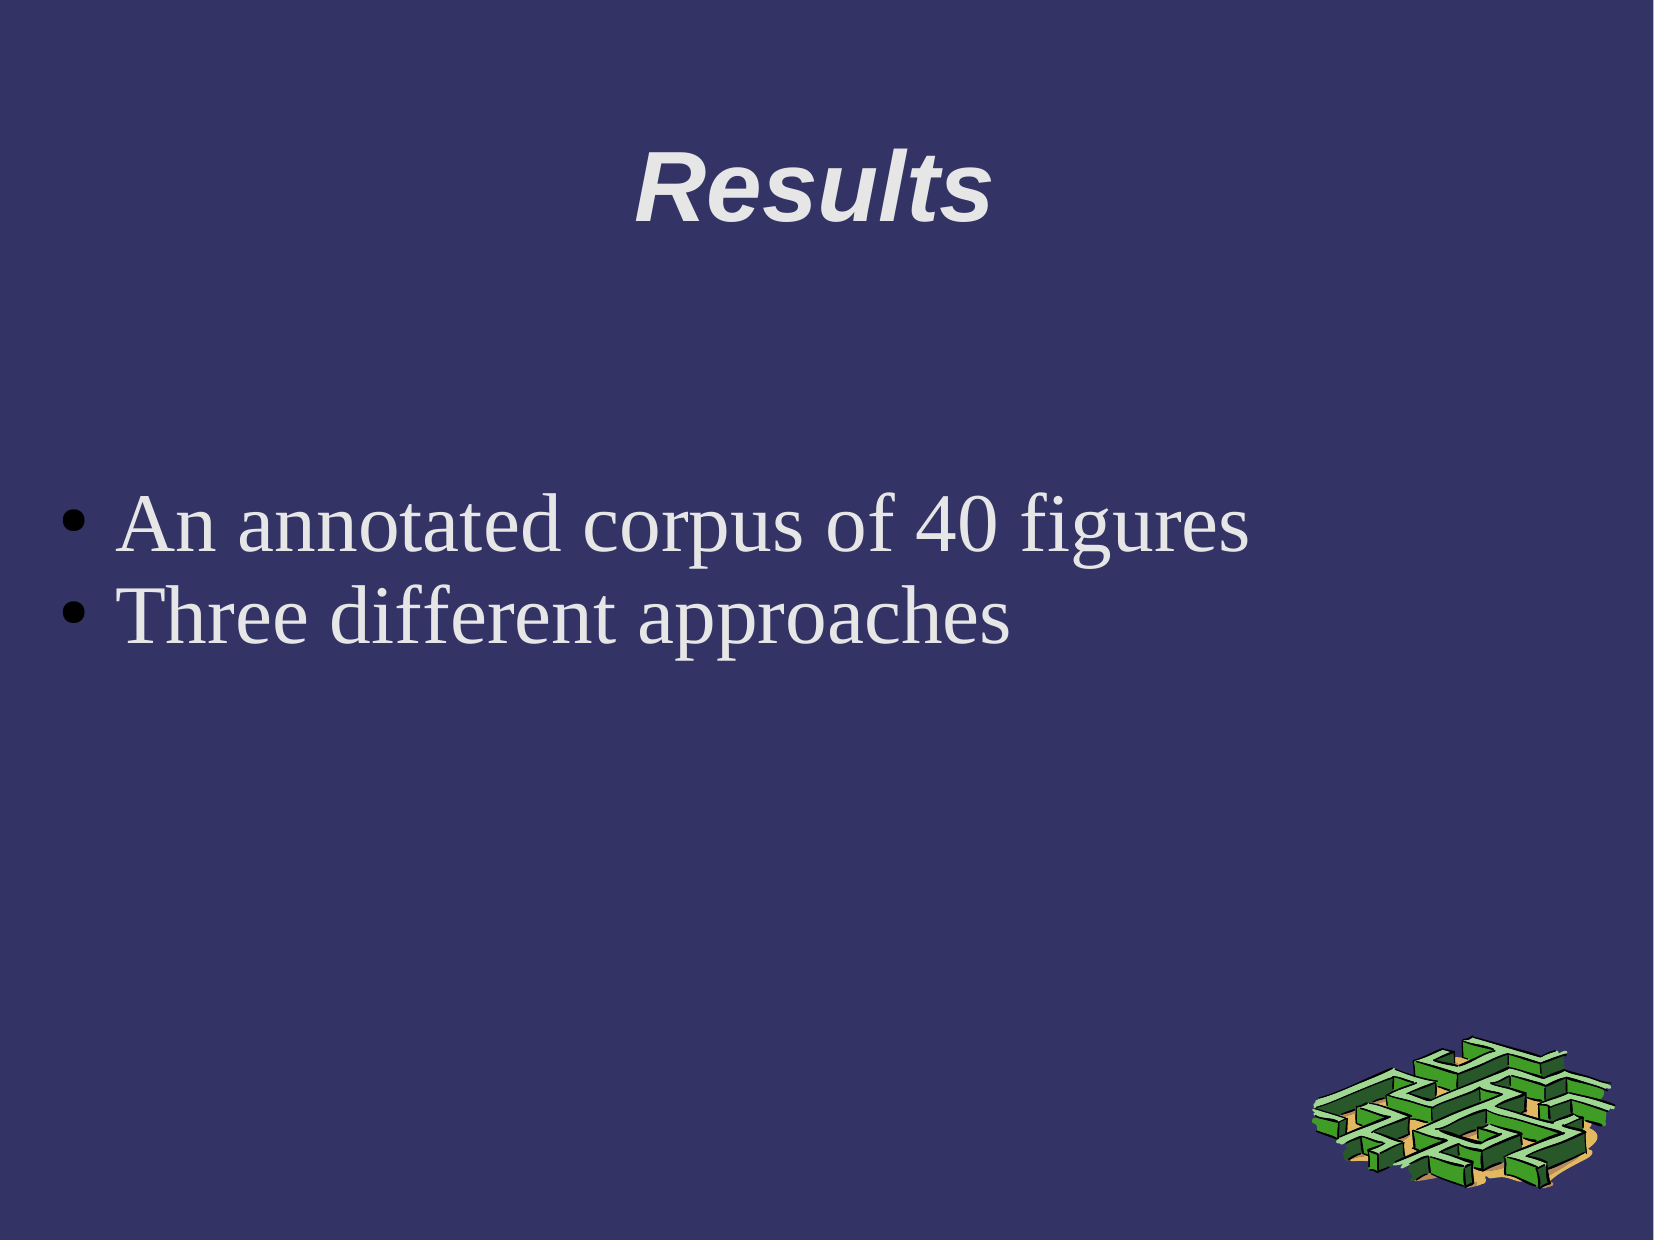

# Results
 An annotated corpus of 40 figures
 Three different approaches